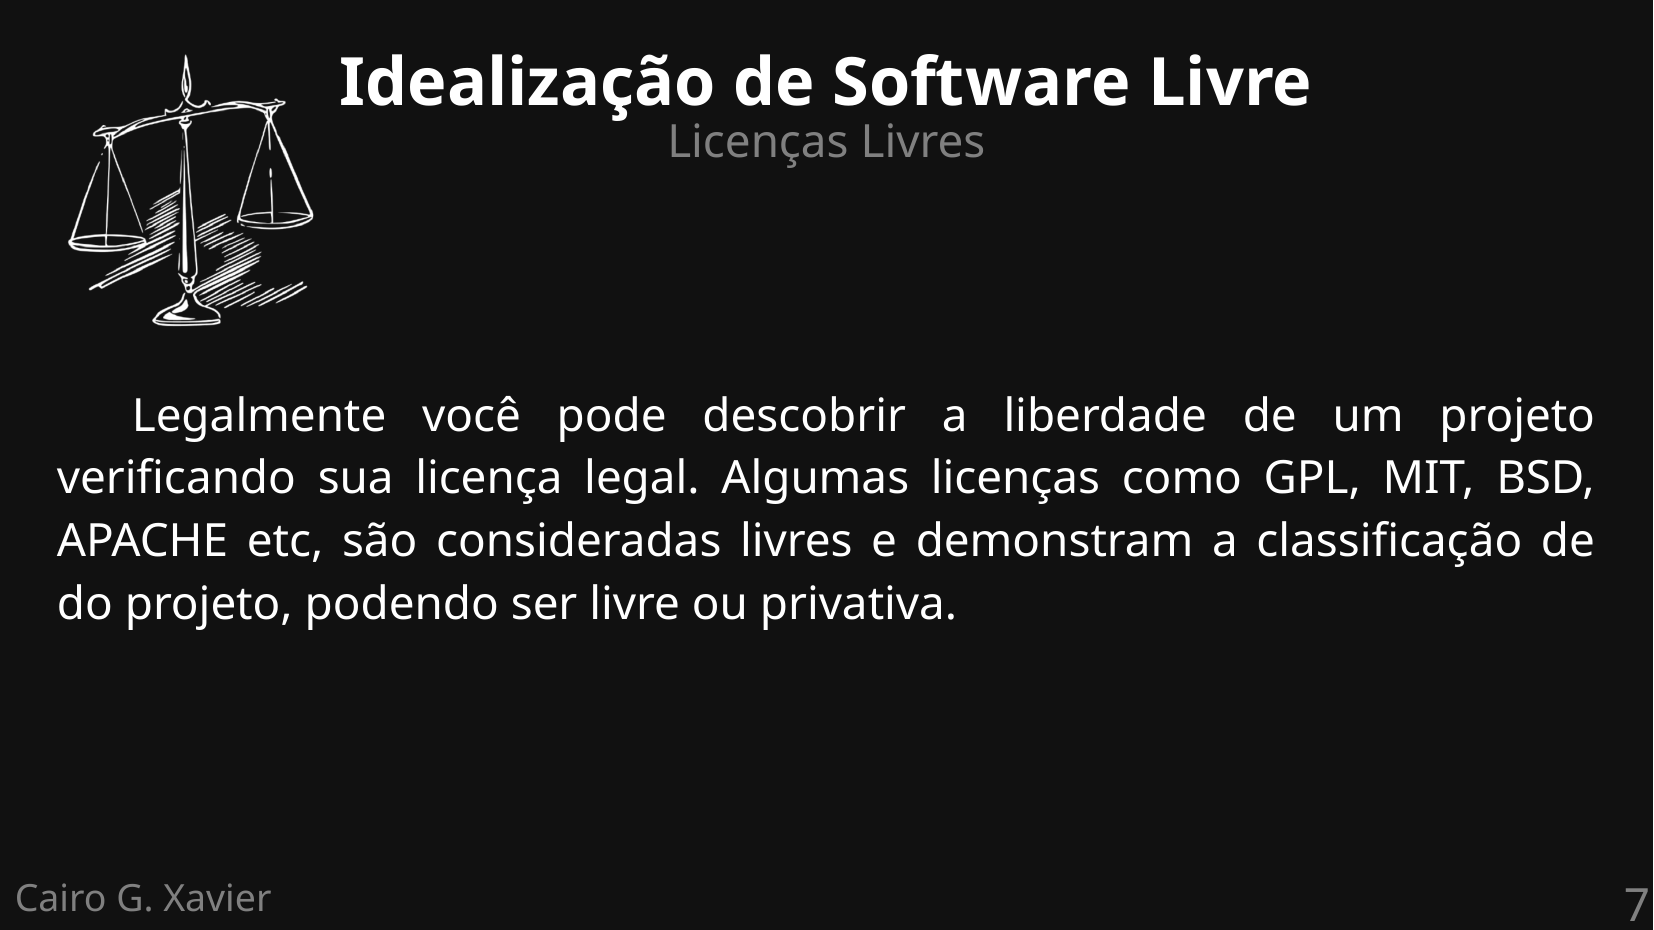

Idealização de Software Livre
Licenças Livres
	Legalmente você pode descobrir a liberdade de um projeto verificando sua licença legal. Algumas licenças como GPL, MIT, BSD, APACHE etc, são consideradas livres e demonstram a classificação de do projeto, podendo ser livre ou privativa.
Cairo G. Xavier